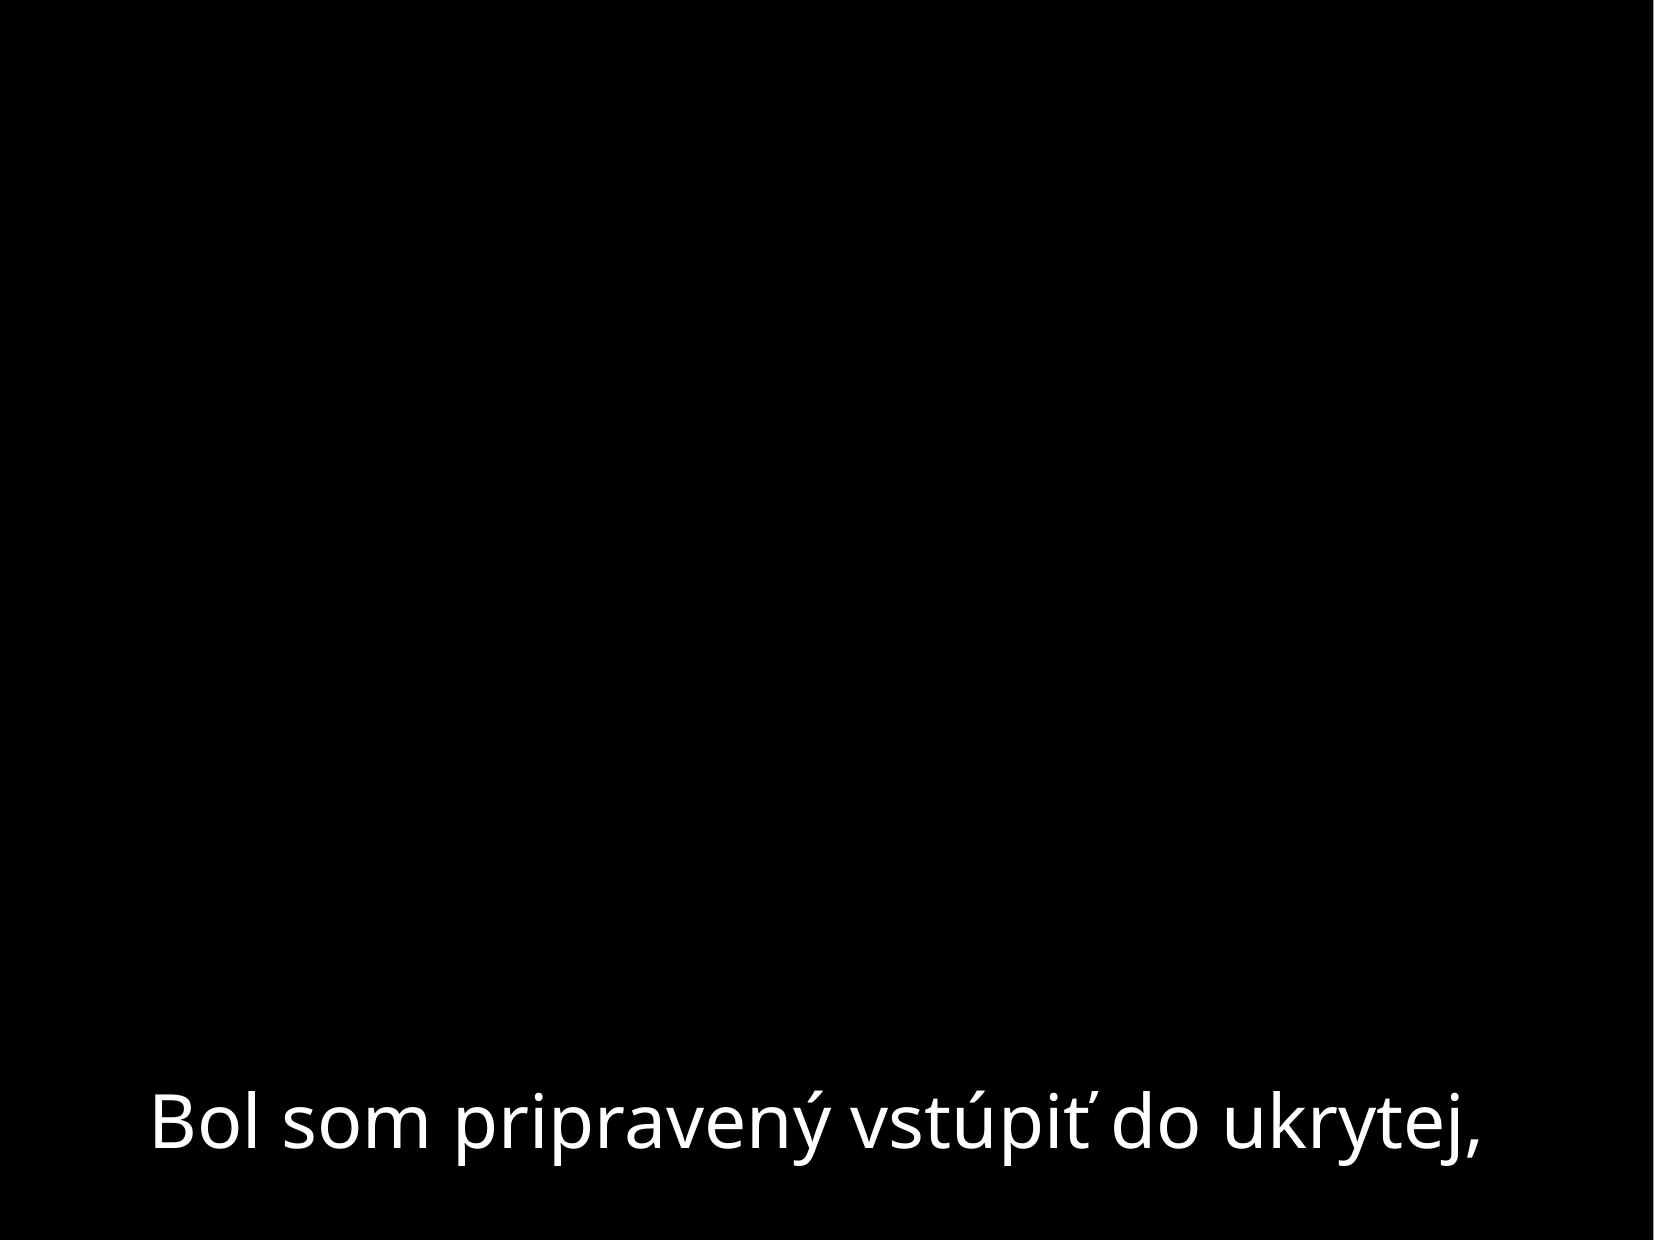

# Bol som pripravený vstúpiť do ukrytej,